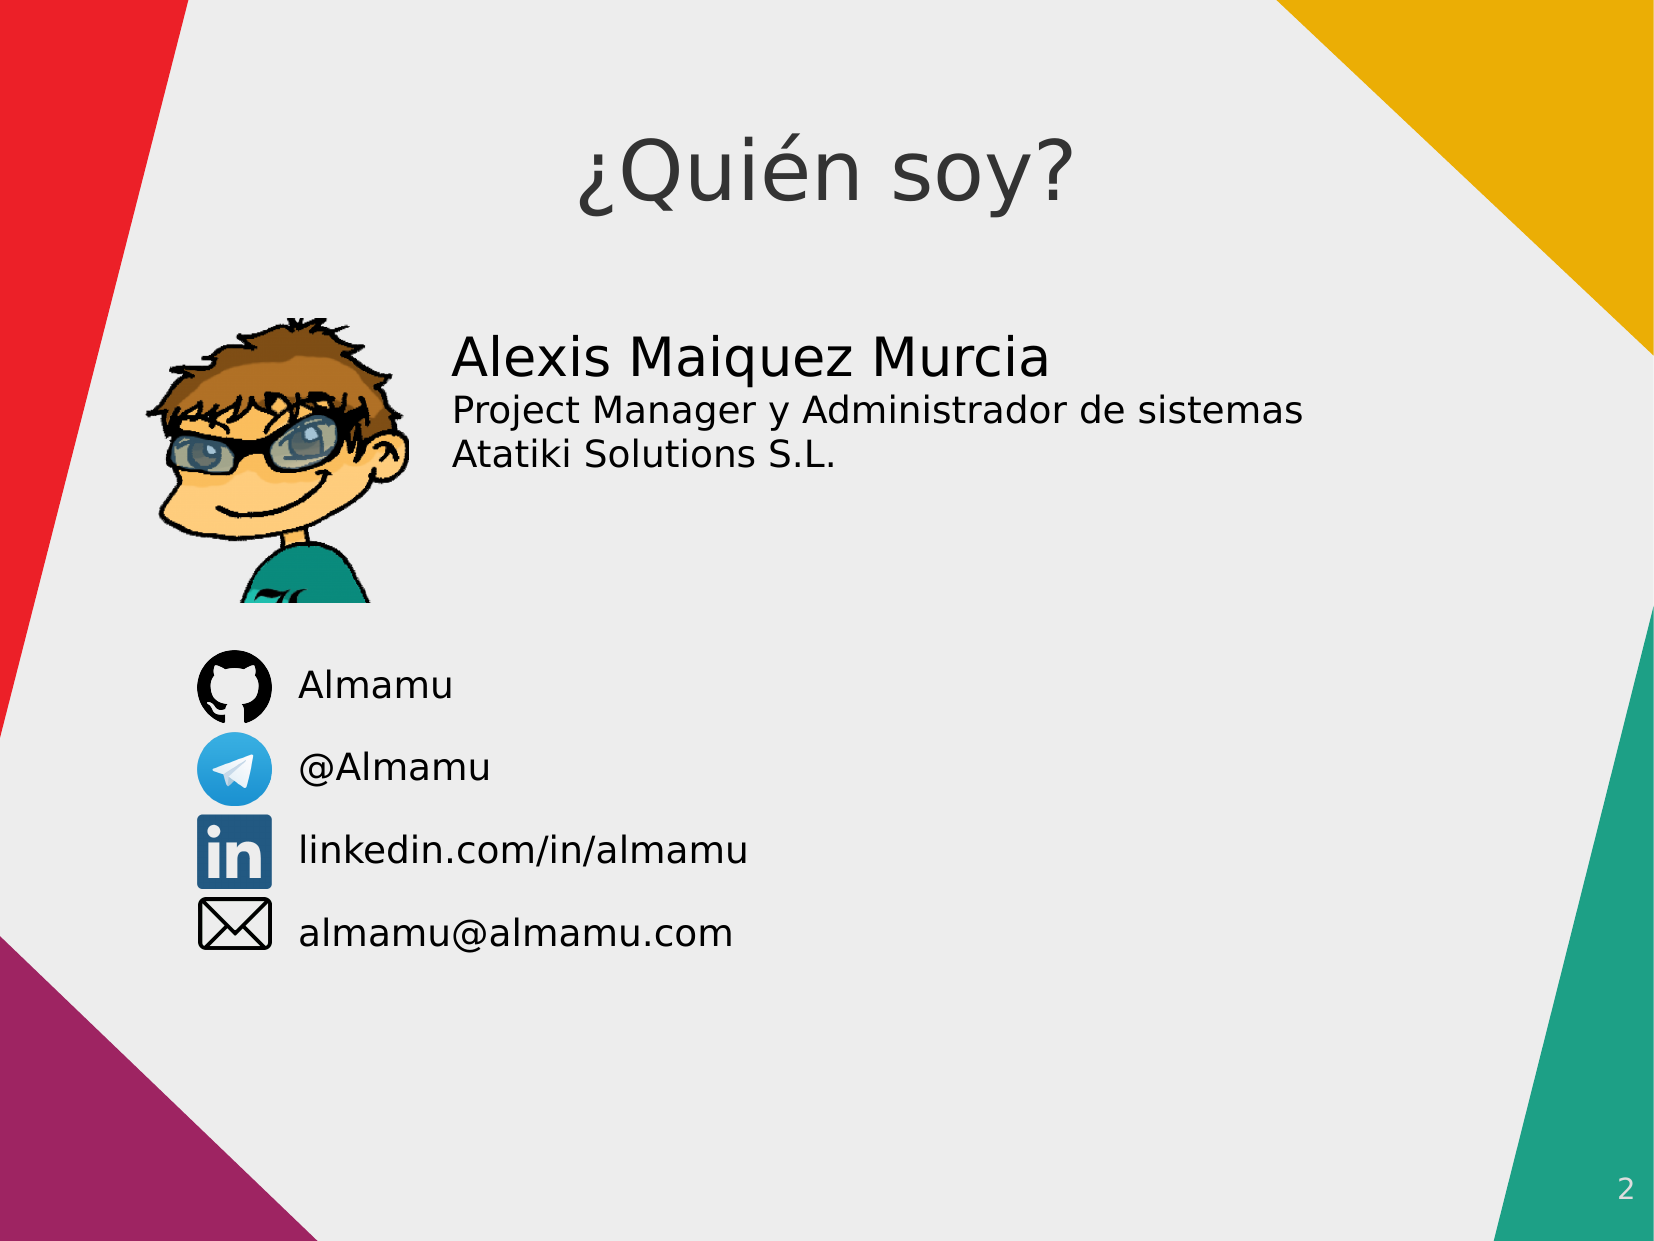

# ¿Quién soy?
Alexis Maiquez Murcia
Project Manager y Administrador de sistemas
Atatiki Solutions S.L.
Almamu
@Almamu
linkedin.com/in/almamu
almamu@almamu.com
2